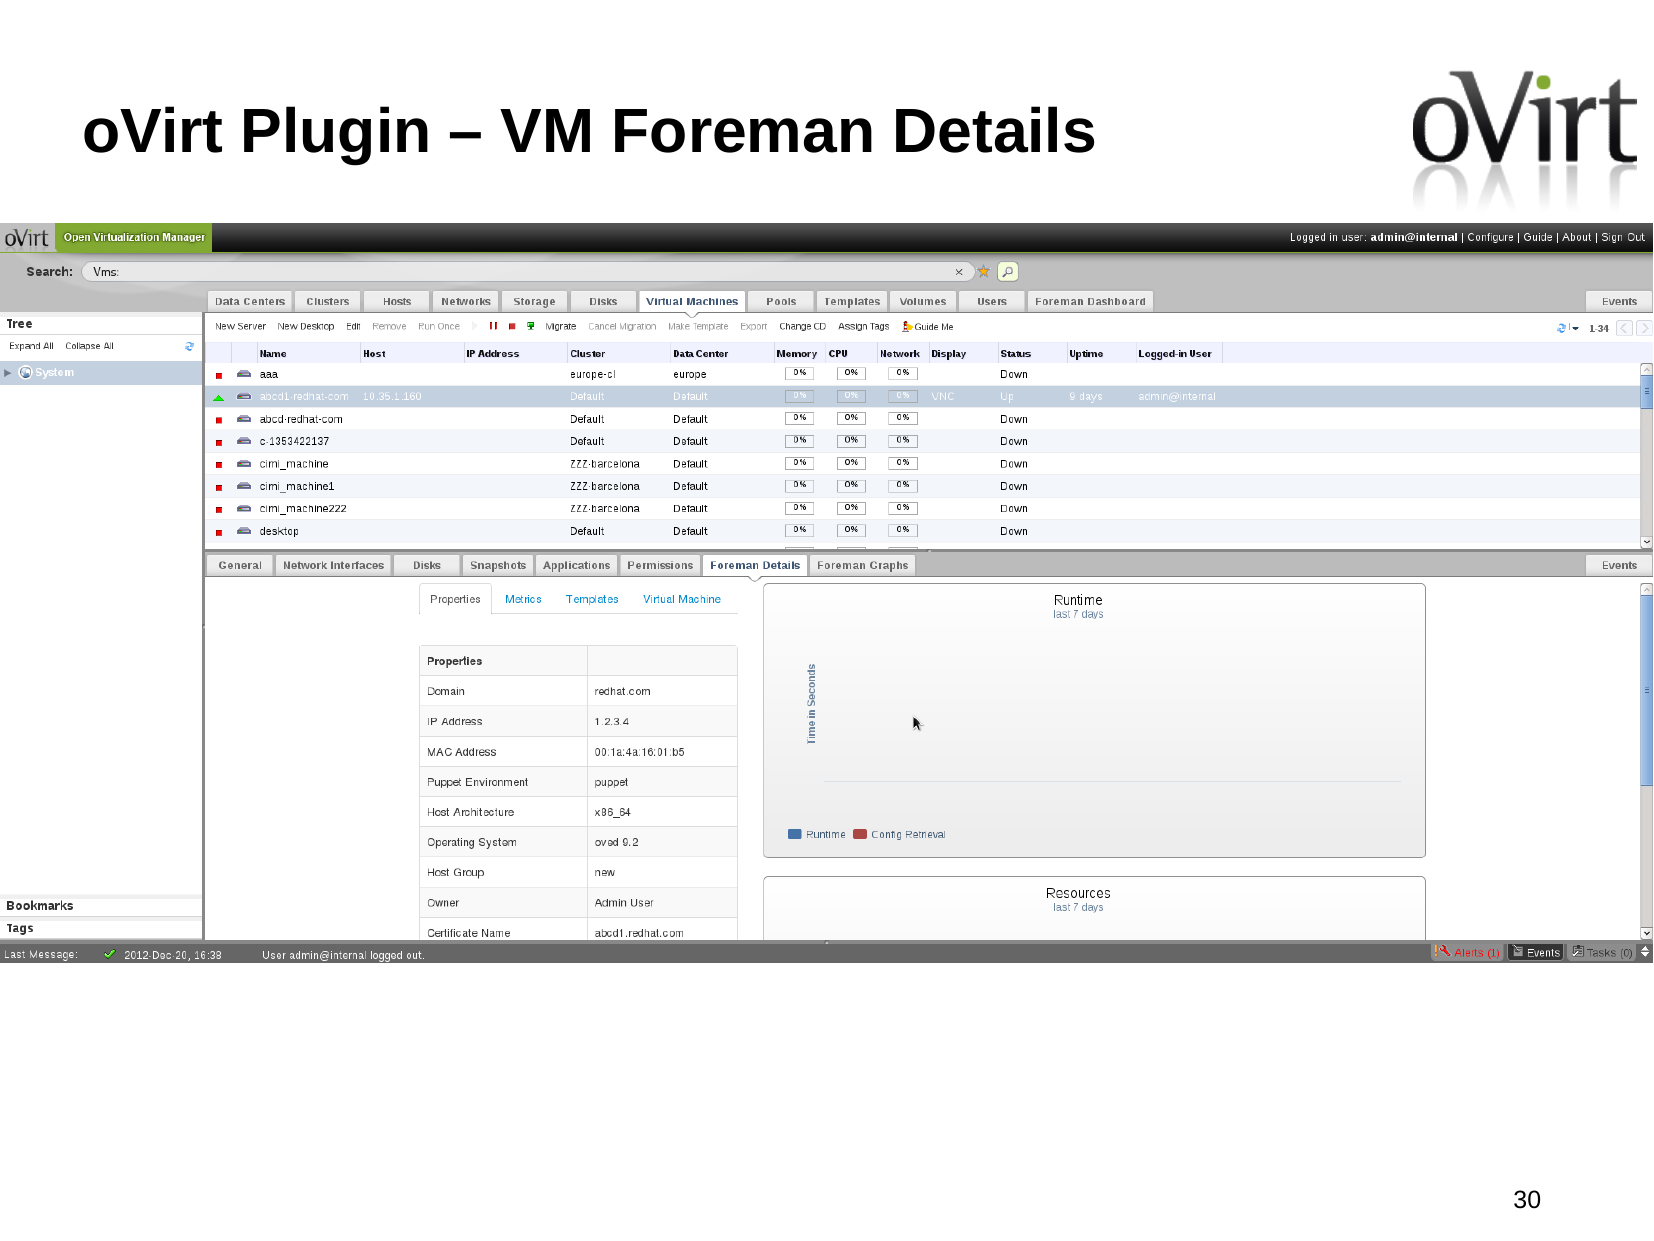

# oVirt Plugin – VM Foreman Details